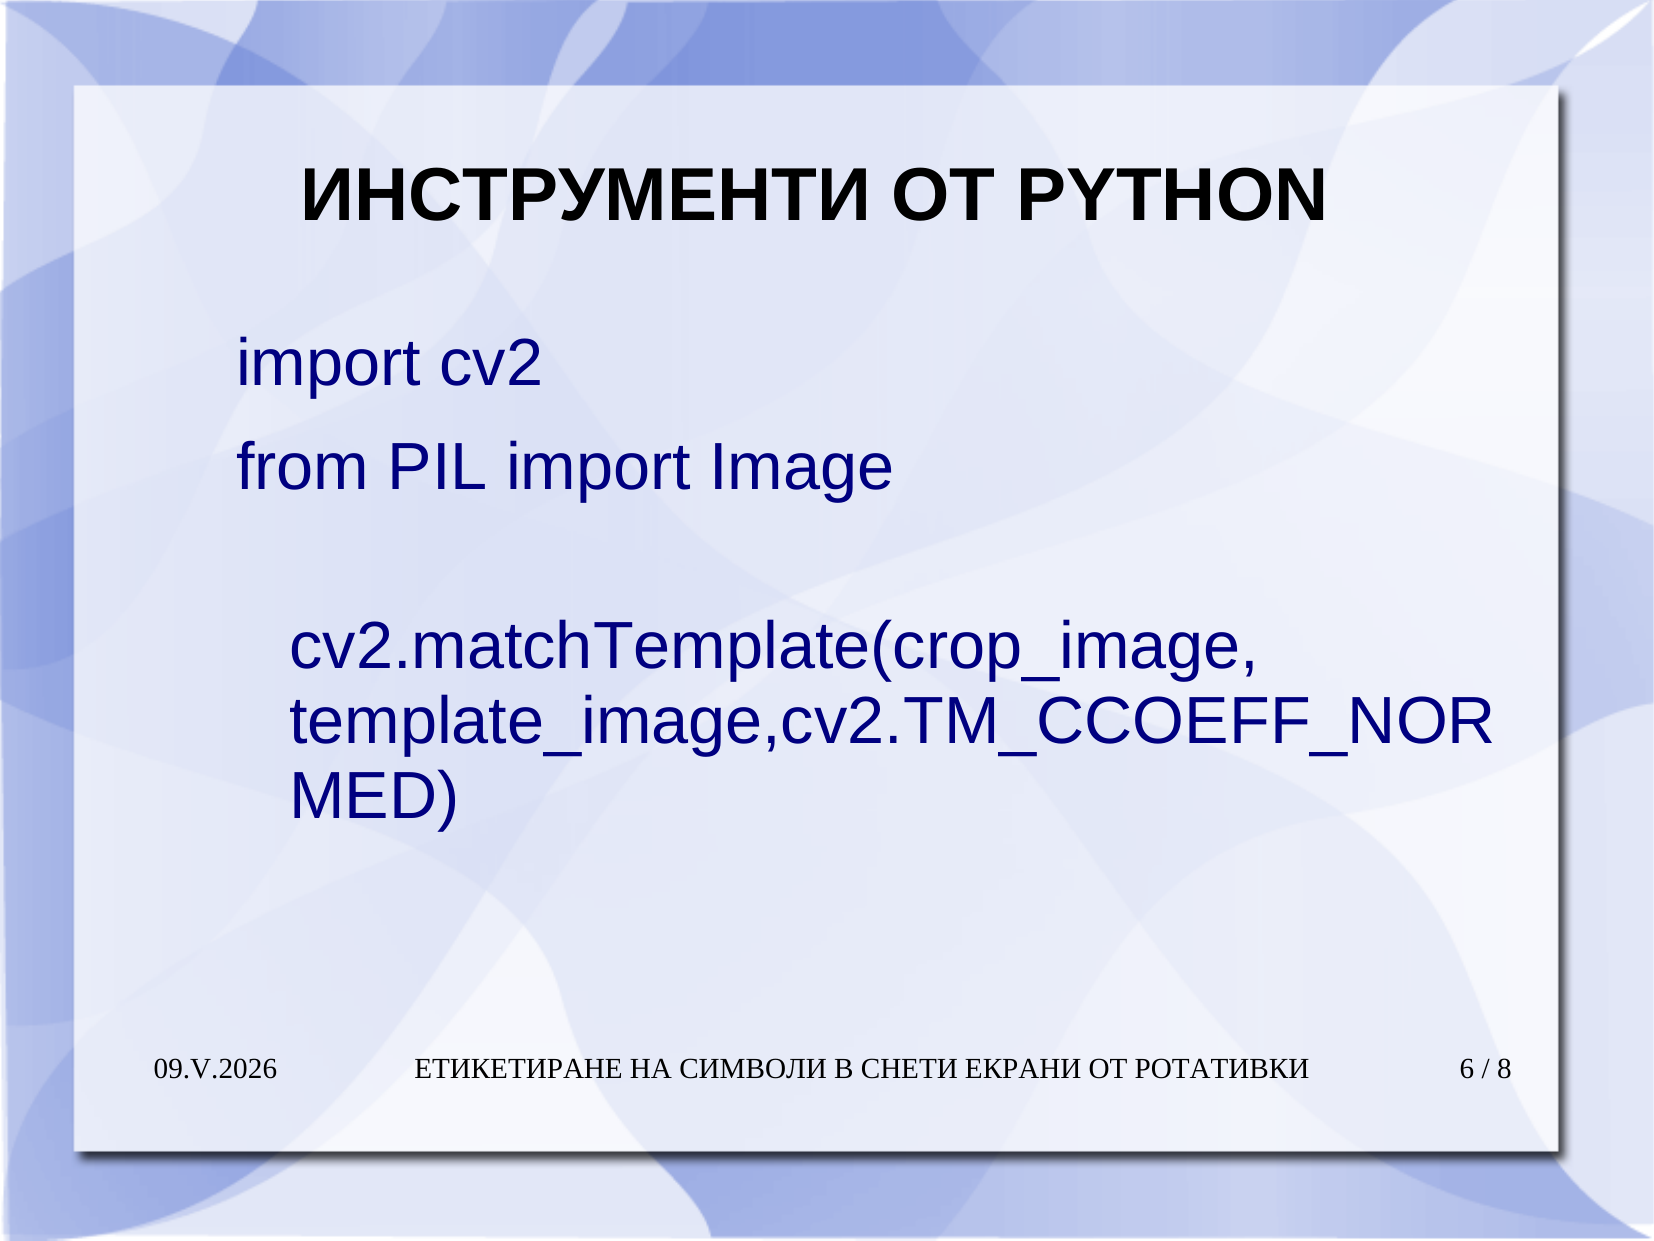

# Инструменти от Python
import cv2
from PIL import Image
cv2.matchTemplate(crop_image, template_image,cv2.TM_CCOEFF_NORMED)
09.V.2026
ЕТИКЕТИРАНЕ НА СИМВОЛИ В СНЕТИ ЕКРАНИ ОТ РОТАТИВКИ
6